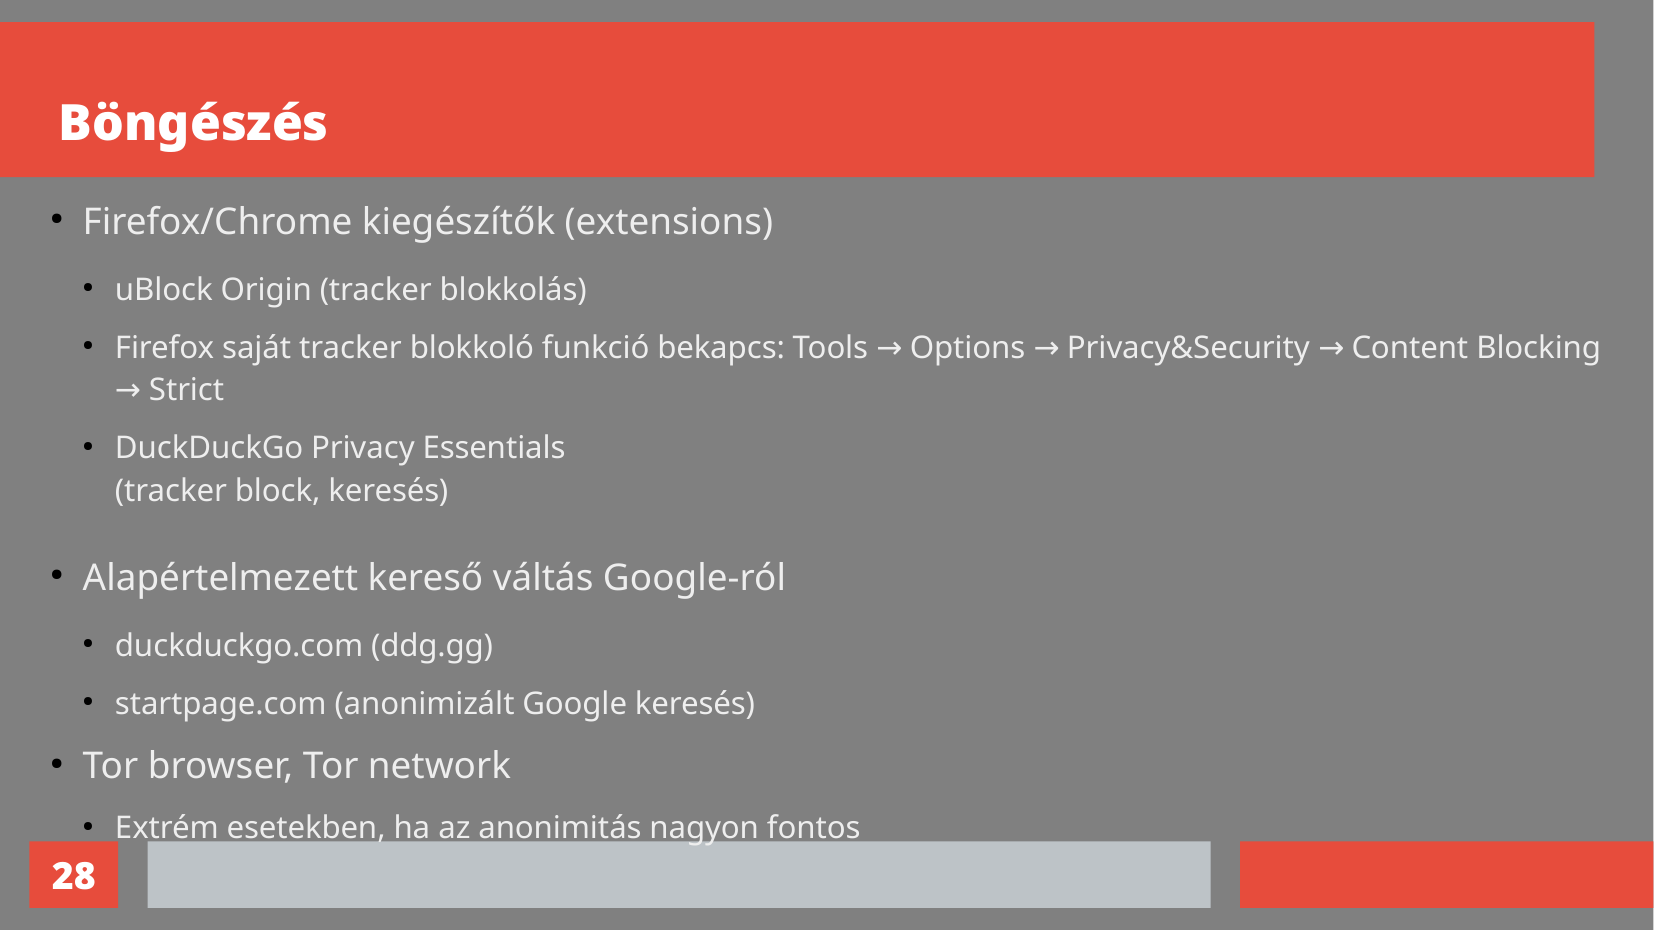

# Böngészés
Firefox/Chrome kiegészítők (extensions)
uBlock Origin (tracker blokkolás)
Firefox saját tracker blokkoló funkció bekapcs: Tools → Options → Privacy&Security → Content Blocking → Strict
DuckDuckGo Privacy Essentials
(tracker block, keresés)
Alapértelmezett kereső váltás Google-ról
duckduckgo.com (ddg.gg)
startpage.com (anonimizált Google keresés)
Tor browser, Tor network
Extrém esetekben, ha az anonimitás nagyon fontos
28